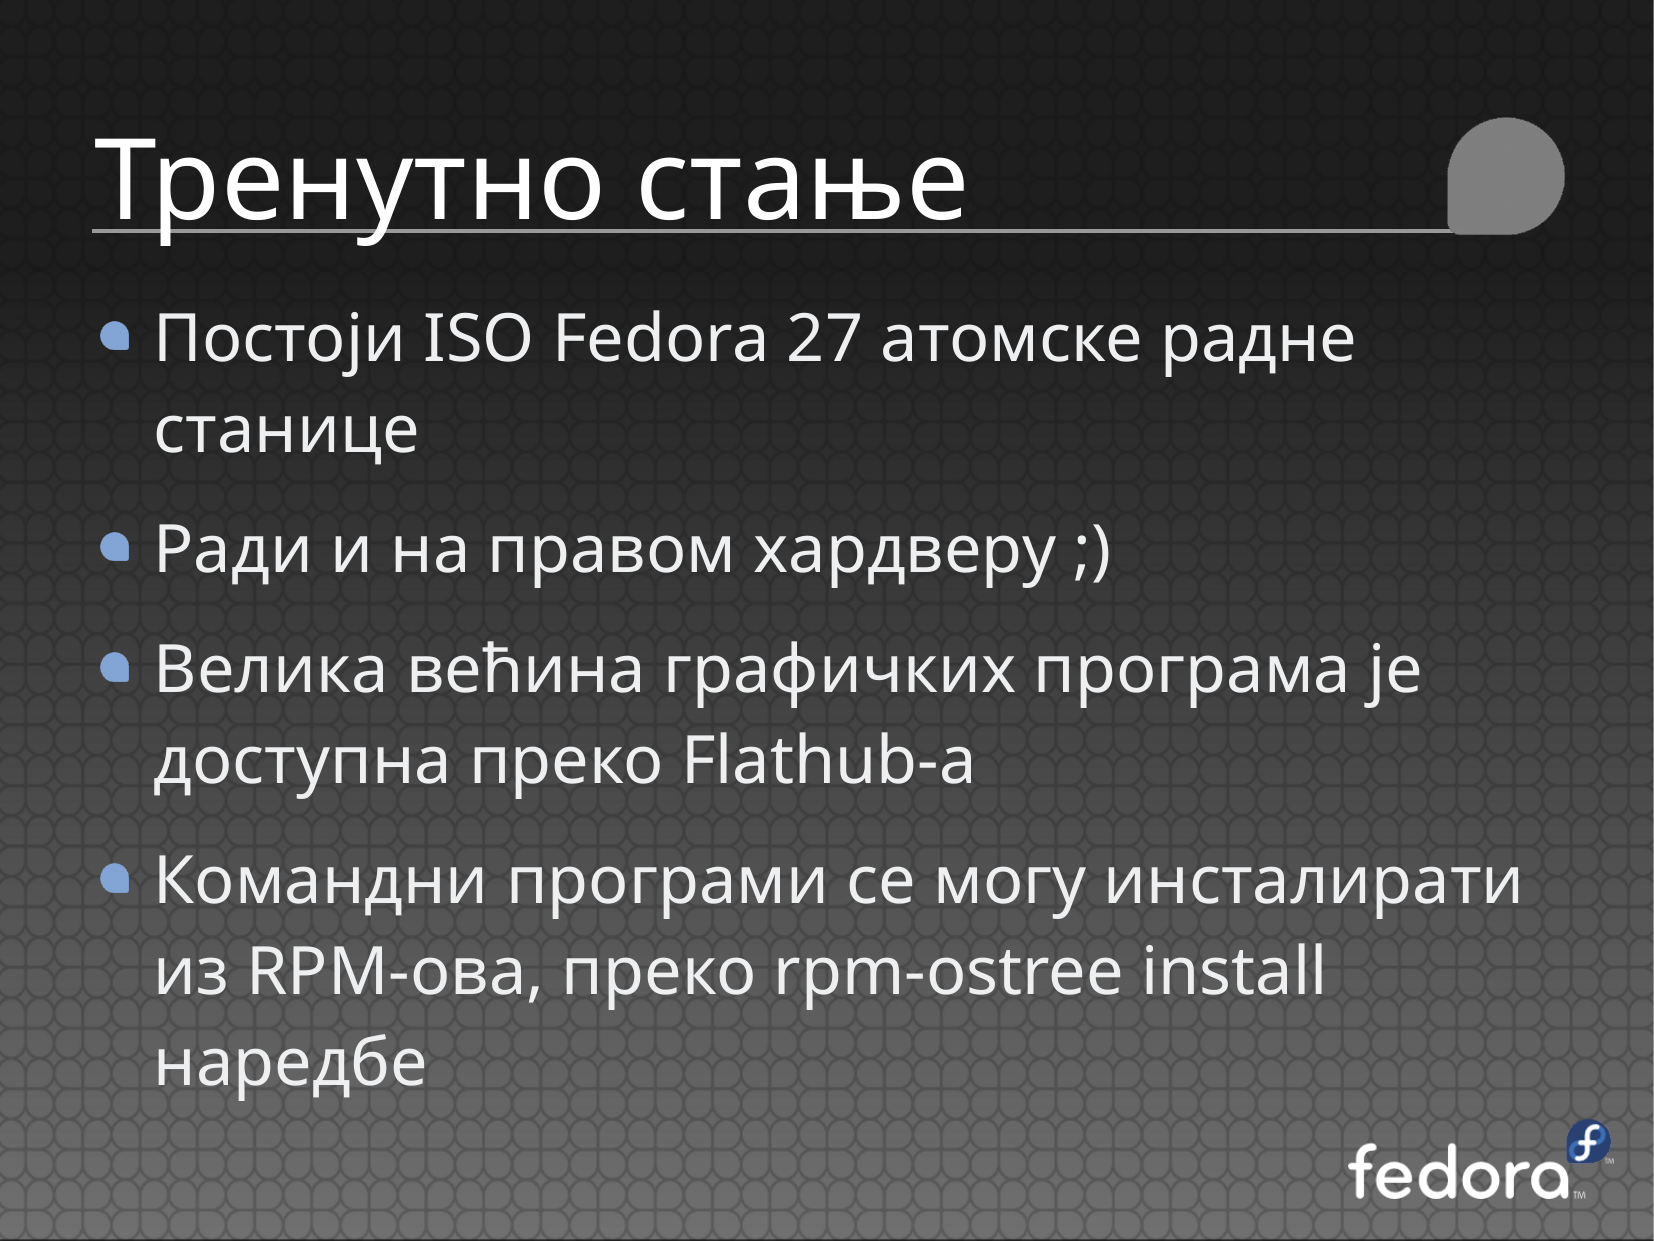

Тренутно стање
# Постоји ISO Fedora 27 атомске радне станице
Ради и на правом хардверу ;)
Велика већина графичких програма је доступна преко Flathub-а
Командни програми се могу инсталирати из RPM-ова, преко rpm-ostree install наредбе